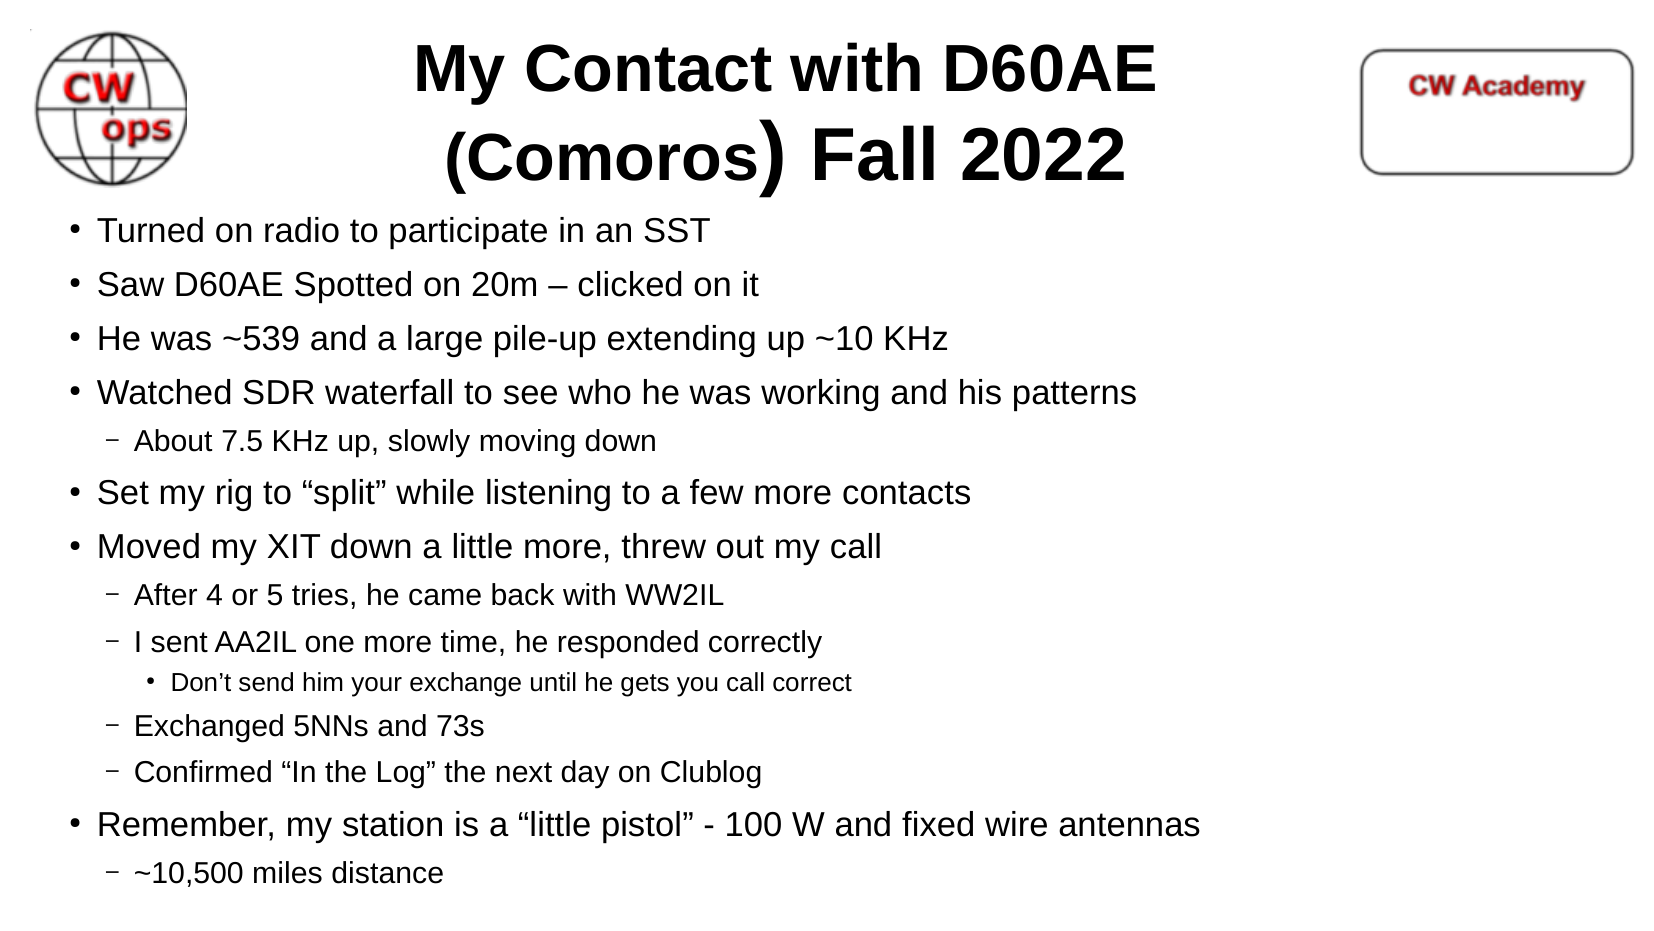

# My Contact with D60AE (Comoros) Fall 2022
Turned on radio to participate in an SST
Saw D60AE Spotted on 20m – clicked on it
He was ~539 and a large pile-up extending up ~10 KHz
Watched SDR waterfall to see who he was working and his patterns
About 7.5 KHz up, slowly moving down
Set my rig to “split” while listening to a few more contacts
Moved my XIT down a little more, threw out my call
After 4 or 5 tries, he came back with WW2IL
I sent AA2IL one more time, he responded correctly
Don’t send him your exchange until he gets you call correct
Exchanged 5NNs and 73s
Confirmed “In the Log” the next day on Clublog
Remember, my station is a “little pistol” - 100 W and fixed wire antennas
~10,500 miles distance